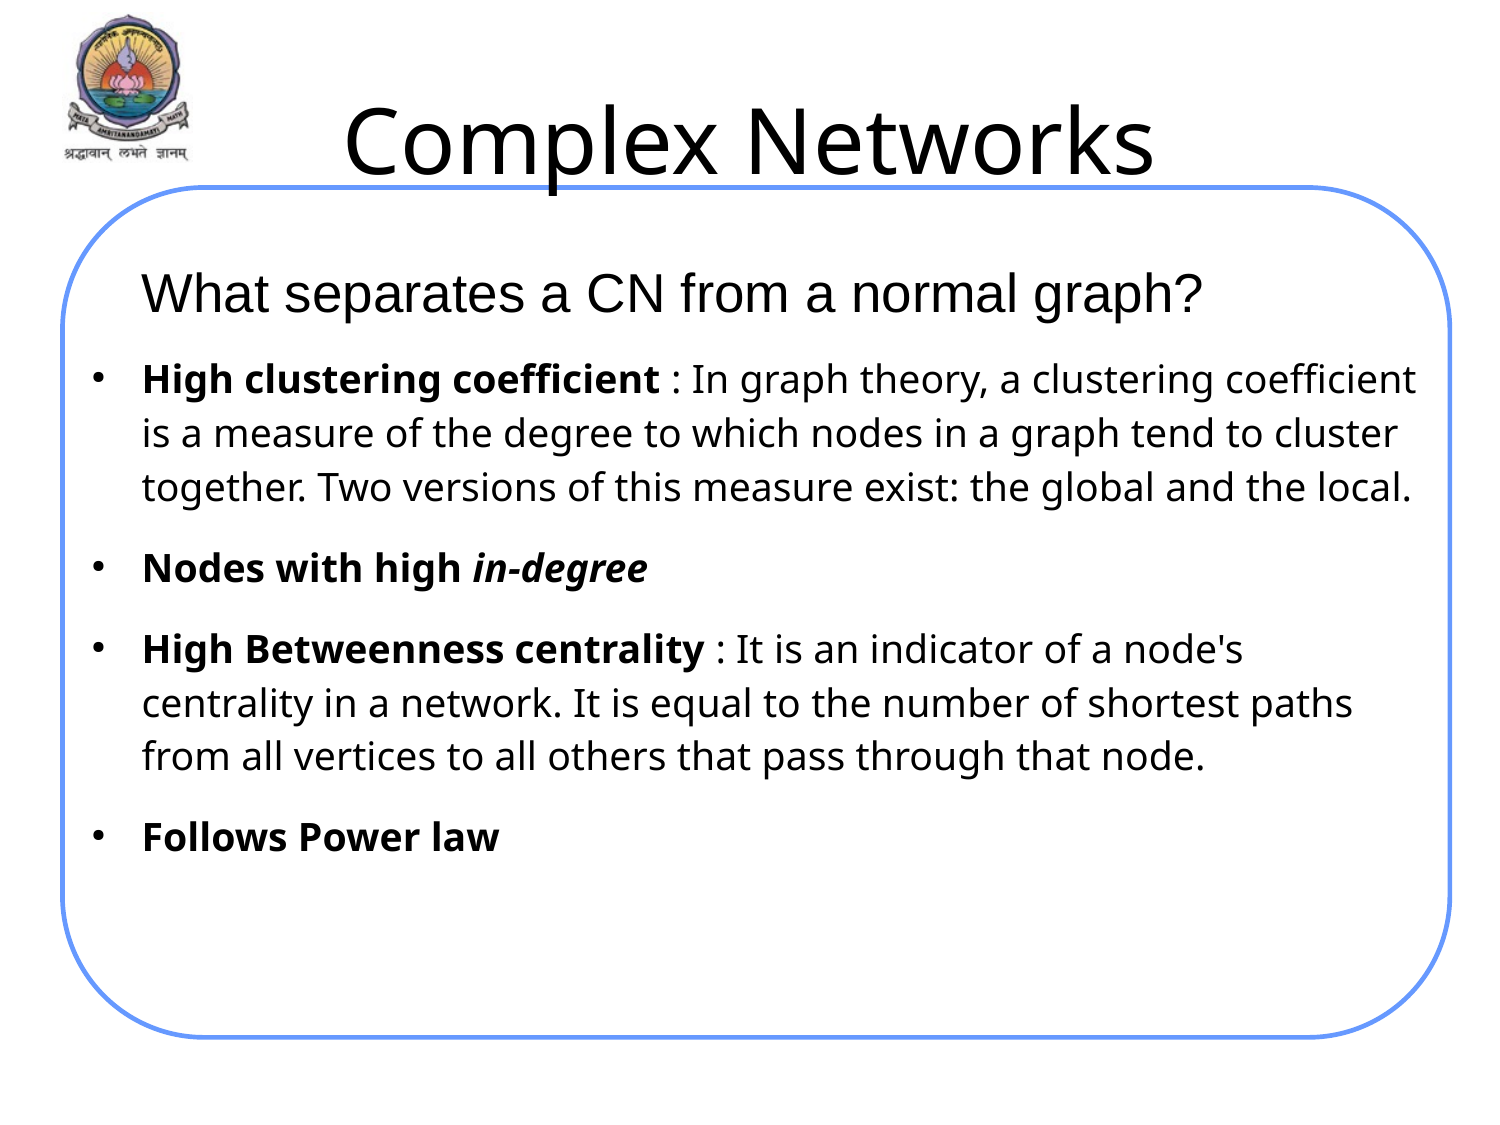

Complex Networks
# What separates a CN from a normal graph?
High clustering coefficient : In graph theory, a clustering coefficient is a measure of the degree to which nodes in a graph tend to cluster together. Two versions of this measure exist: the global and the local.
Nodes with high in-degree
High Betweenness centrality : It is an indicator of a node's centrality in a network. It is equal to the number of shortest paths from all vertices to all others that pass through that node.
Follows Power law